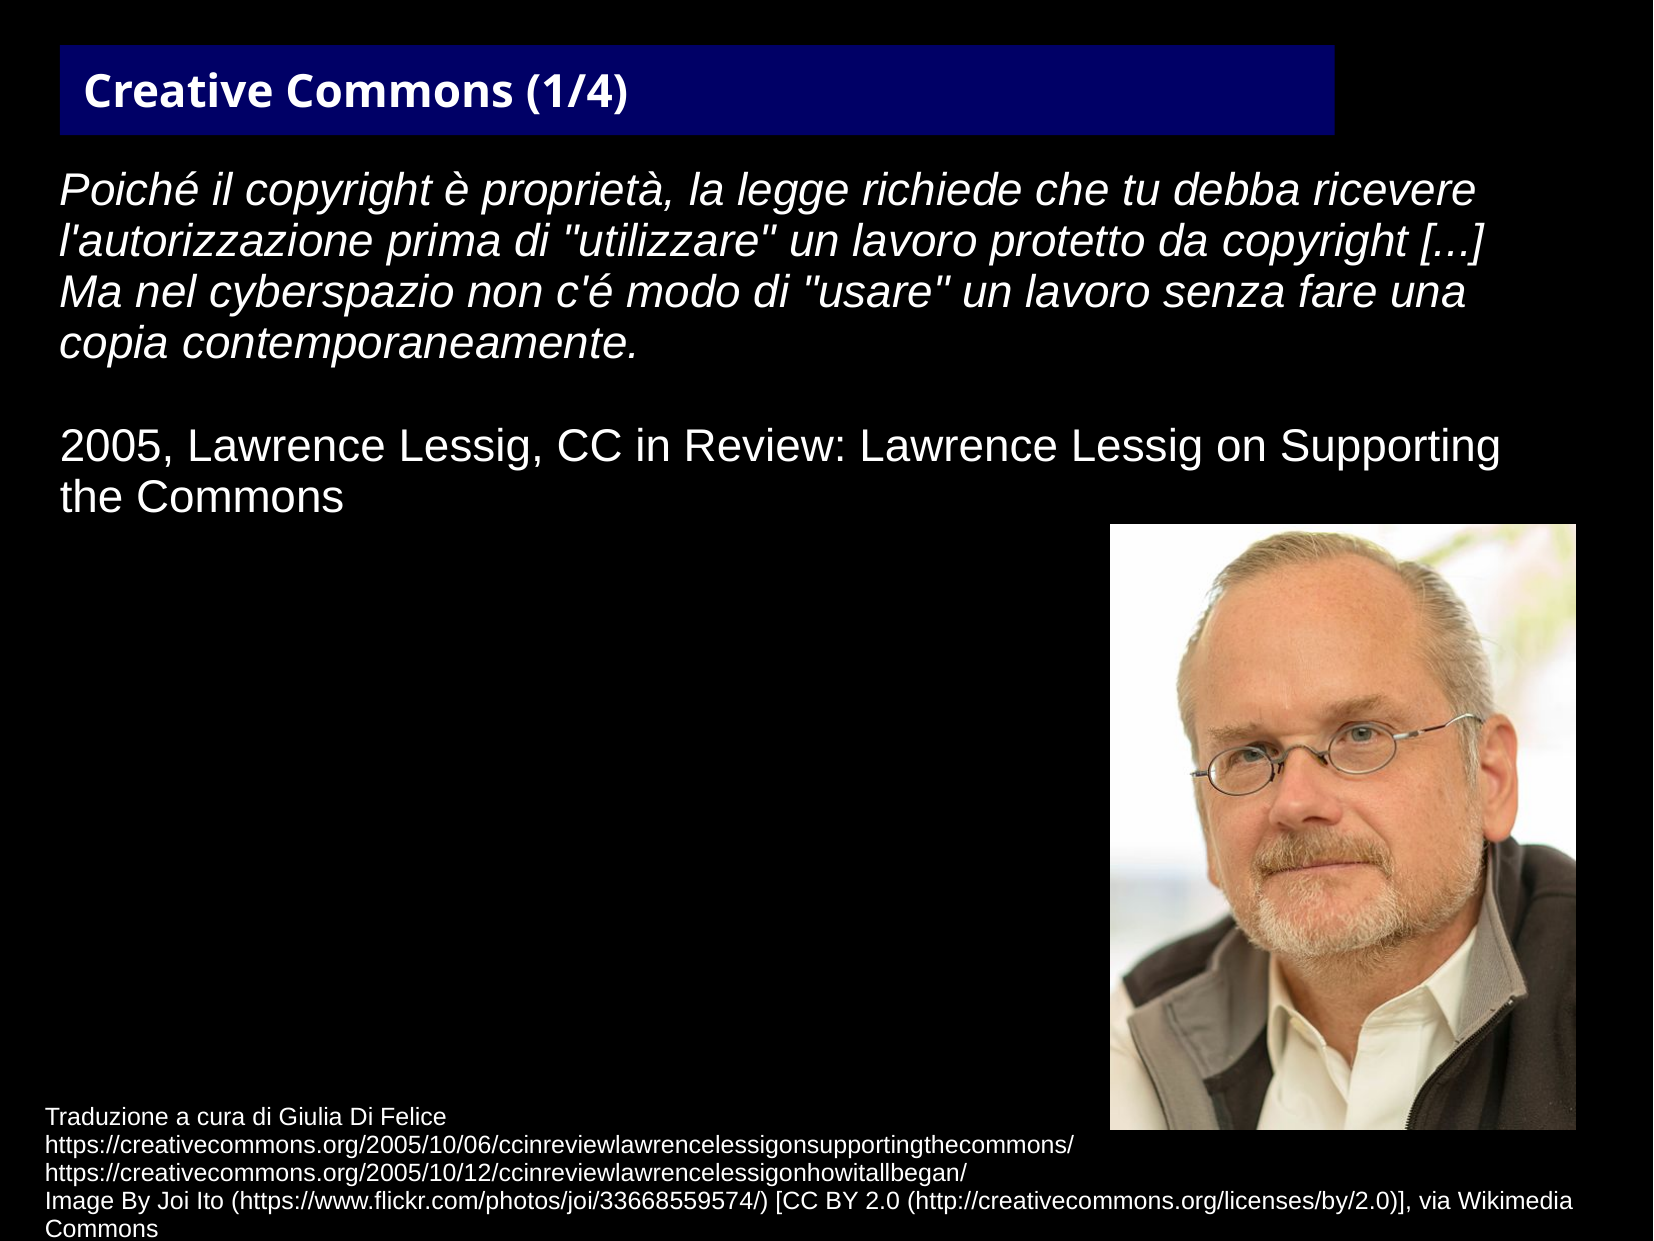

# Creative Commons (1/4)
Poiché il copyright è proprietà, la legge richiede che tu debba ricevere l'autorizzazione prima di "utilizzare" un lavoro protetto da copyright [...] Ma nel cyberspazio non c'é modo di "usare" un lavoro senza fare una copia contemporaneamente.
2005, Lawrence Lessig, CC in Review: Lawrence Lessig on Supporting the Commons
Traduzione a cura di Giulia Di Felice
https://creativecommons.org/2005/10/06/ccinreviewlawrencelessigonsupportingthecommons/
https://creativecommons.org/2005/10/12/ccinreviewlawrencelessigonhowitallbegan/
Image By Joi Ito (https://www.flickr.com/photos/joi/33668559574/) [CC BY 2.0 (http://creativecommons.org/licenses/by/2.0)], via Wikimedia Commons